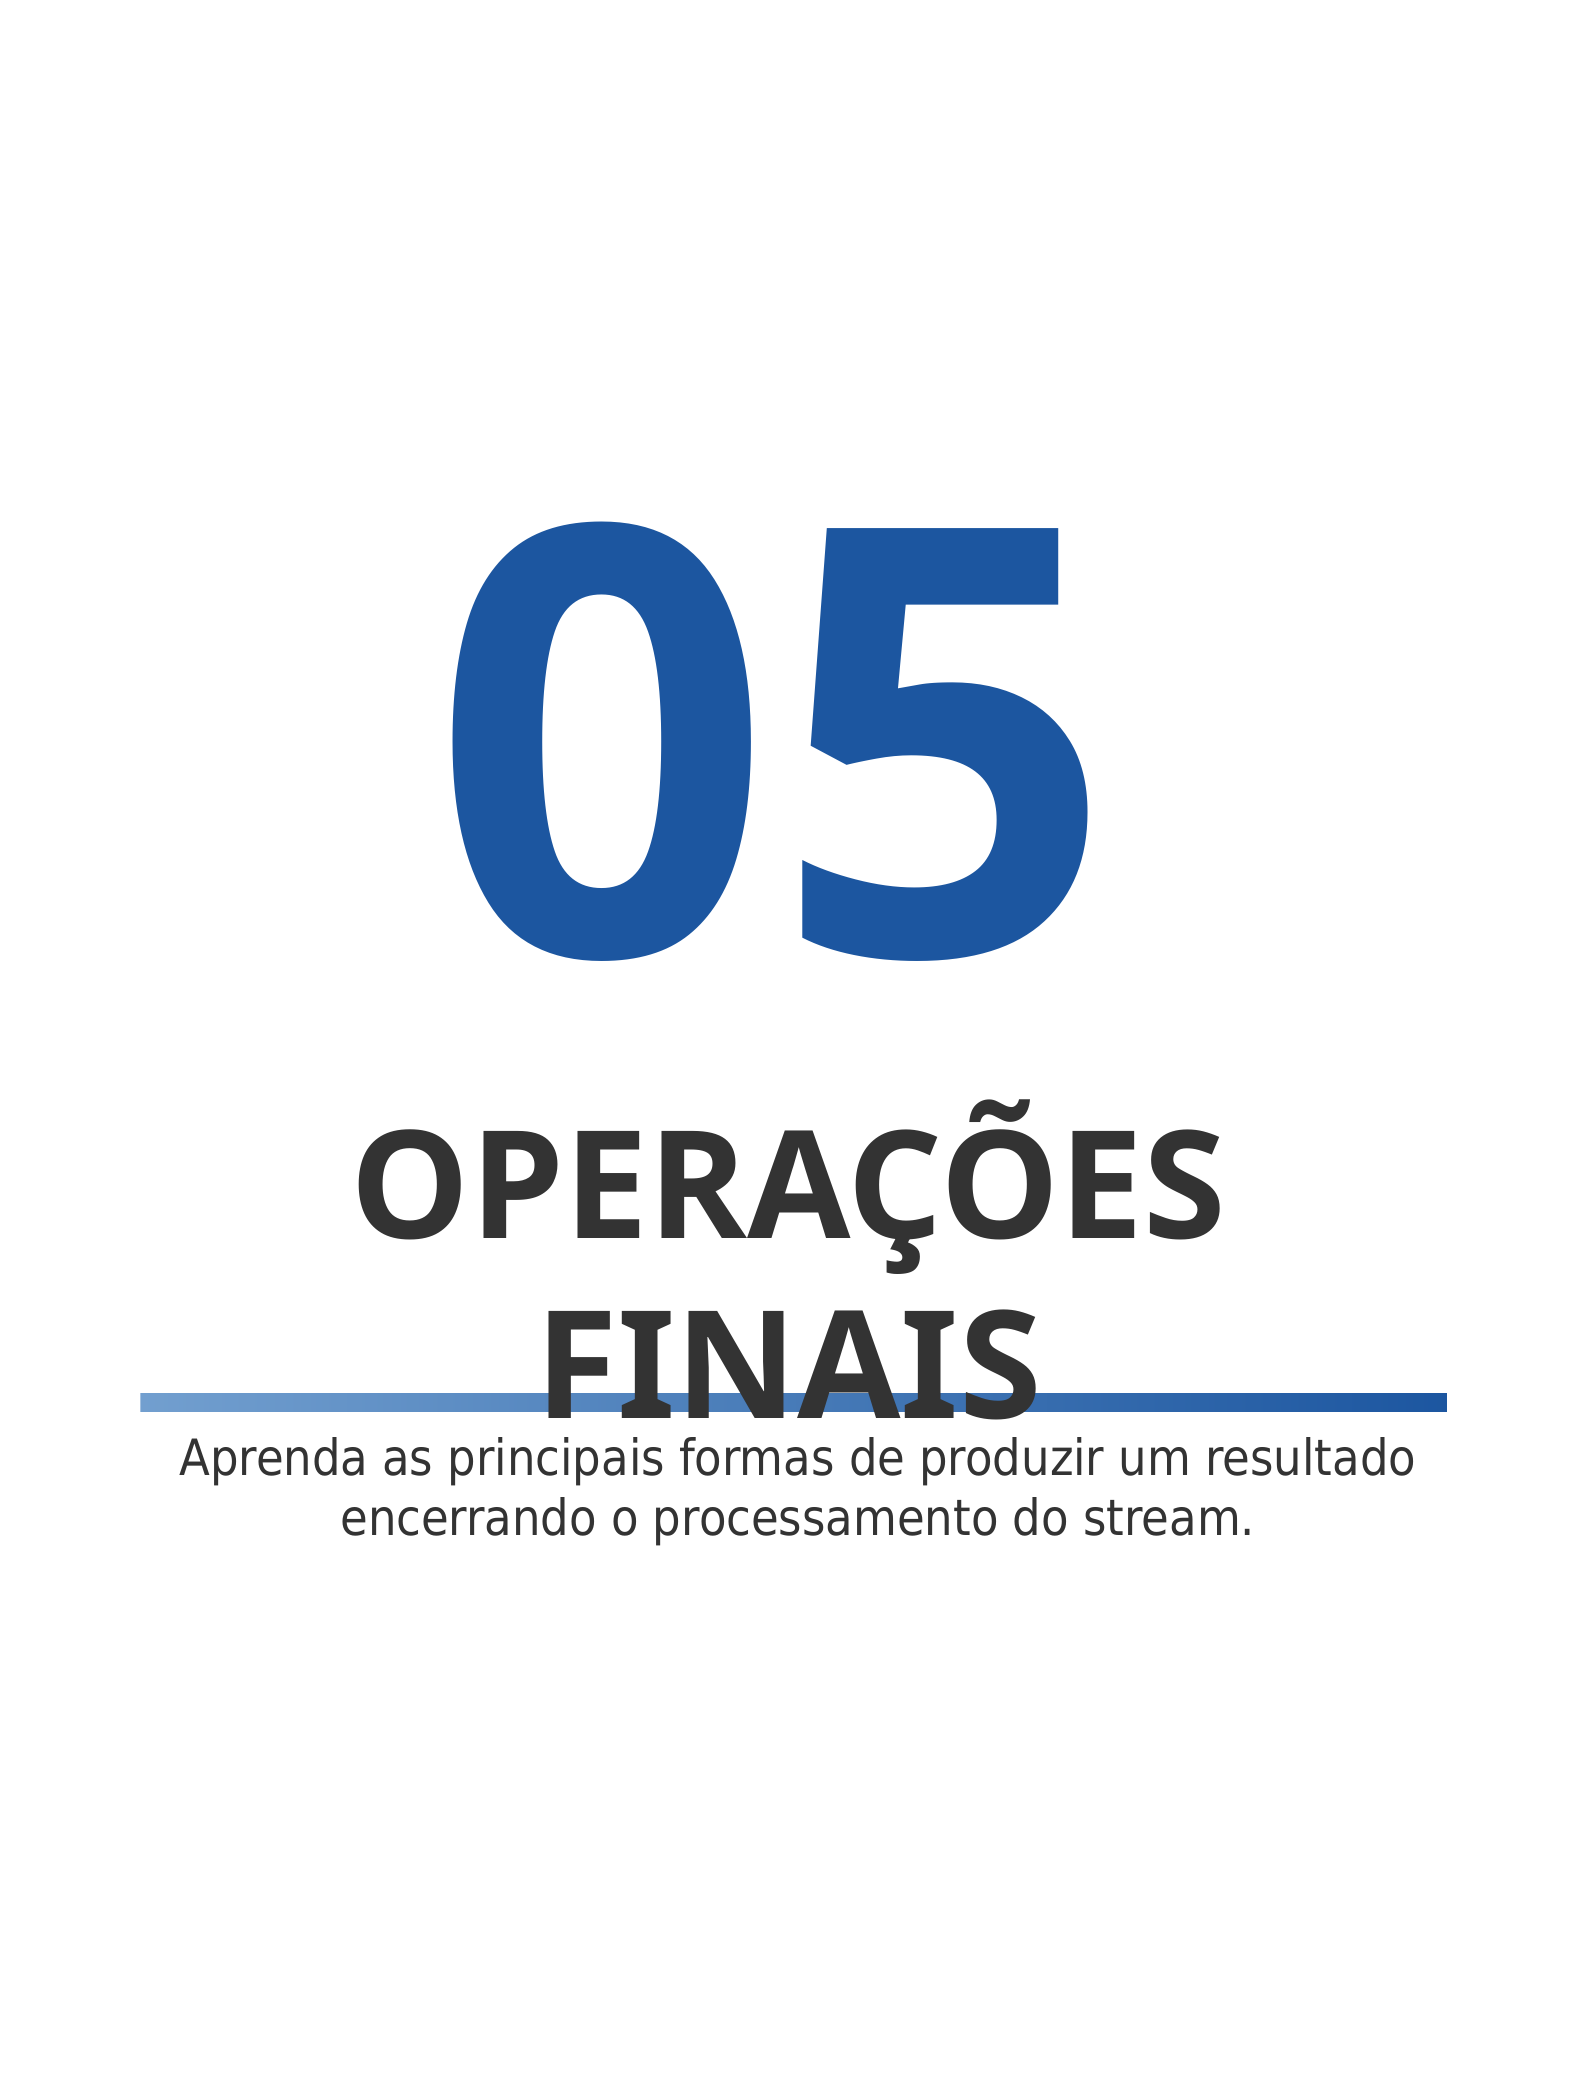

05
OPERAÇÕES FINAIS
Aprenda as principais formas de produzir um resultado encerrando o processamento do stream.
STREAM API JAVA - EDER FONSECA
12